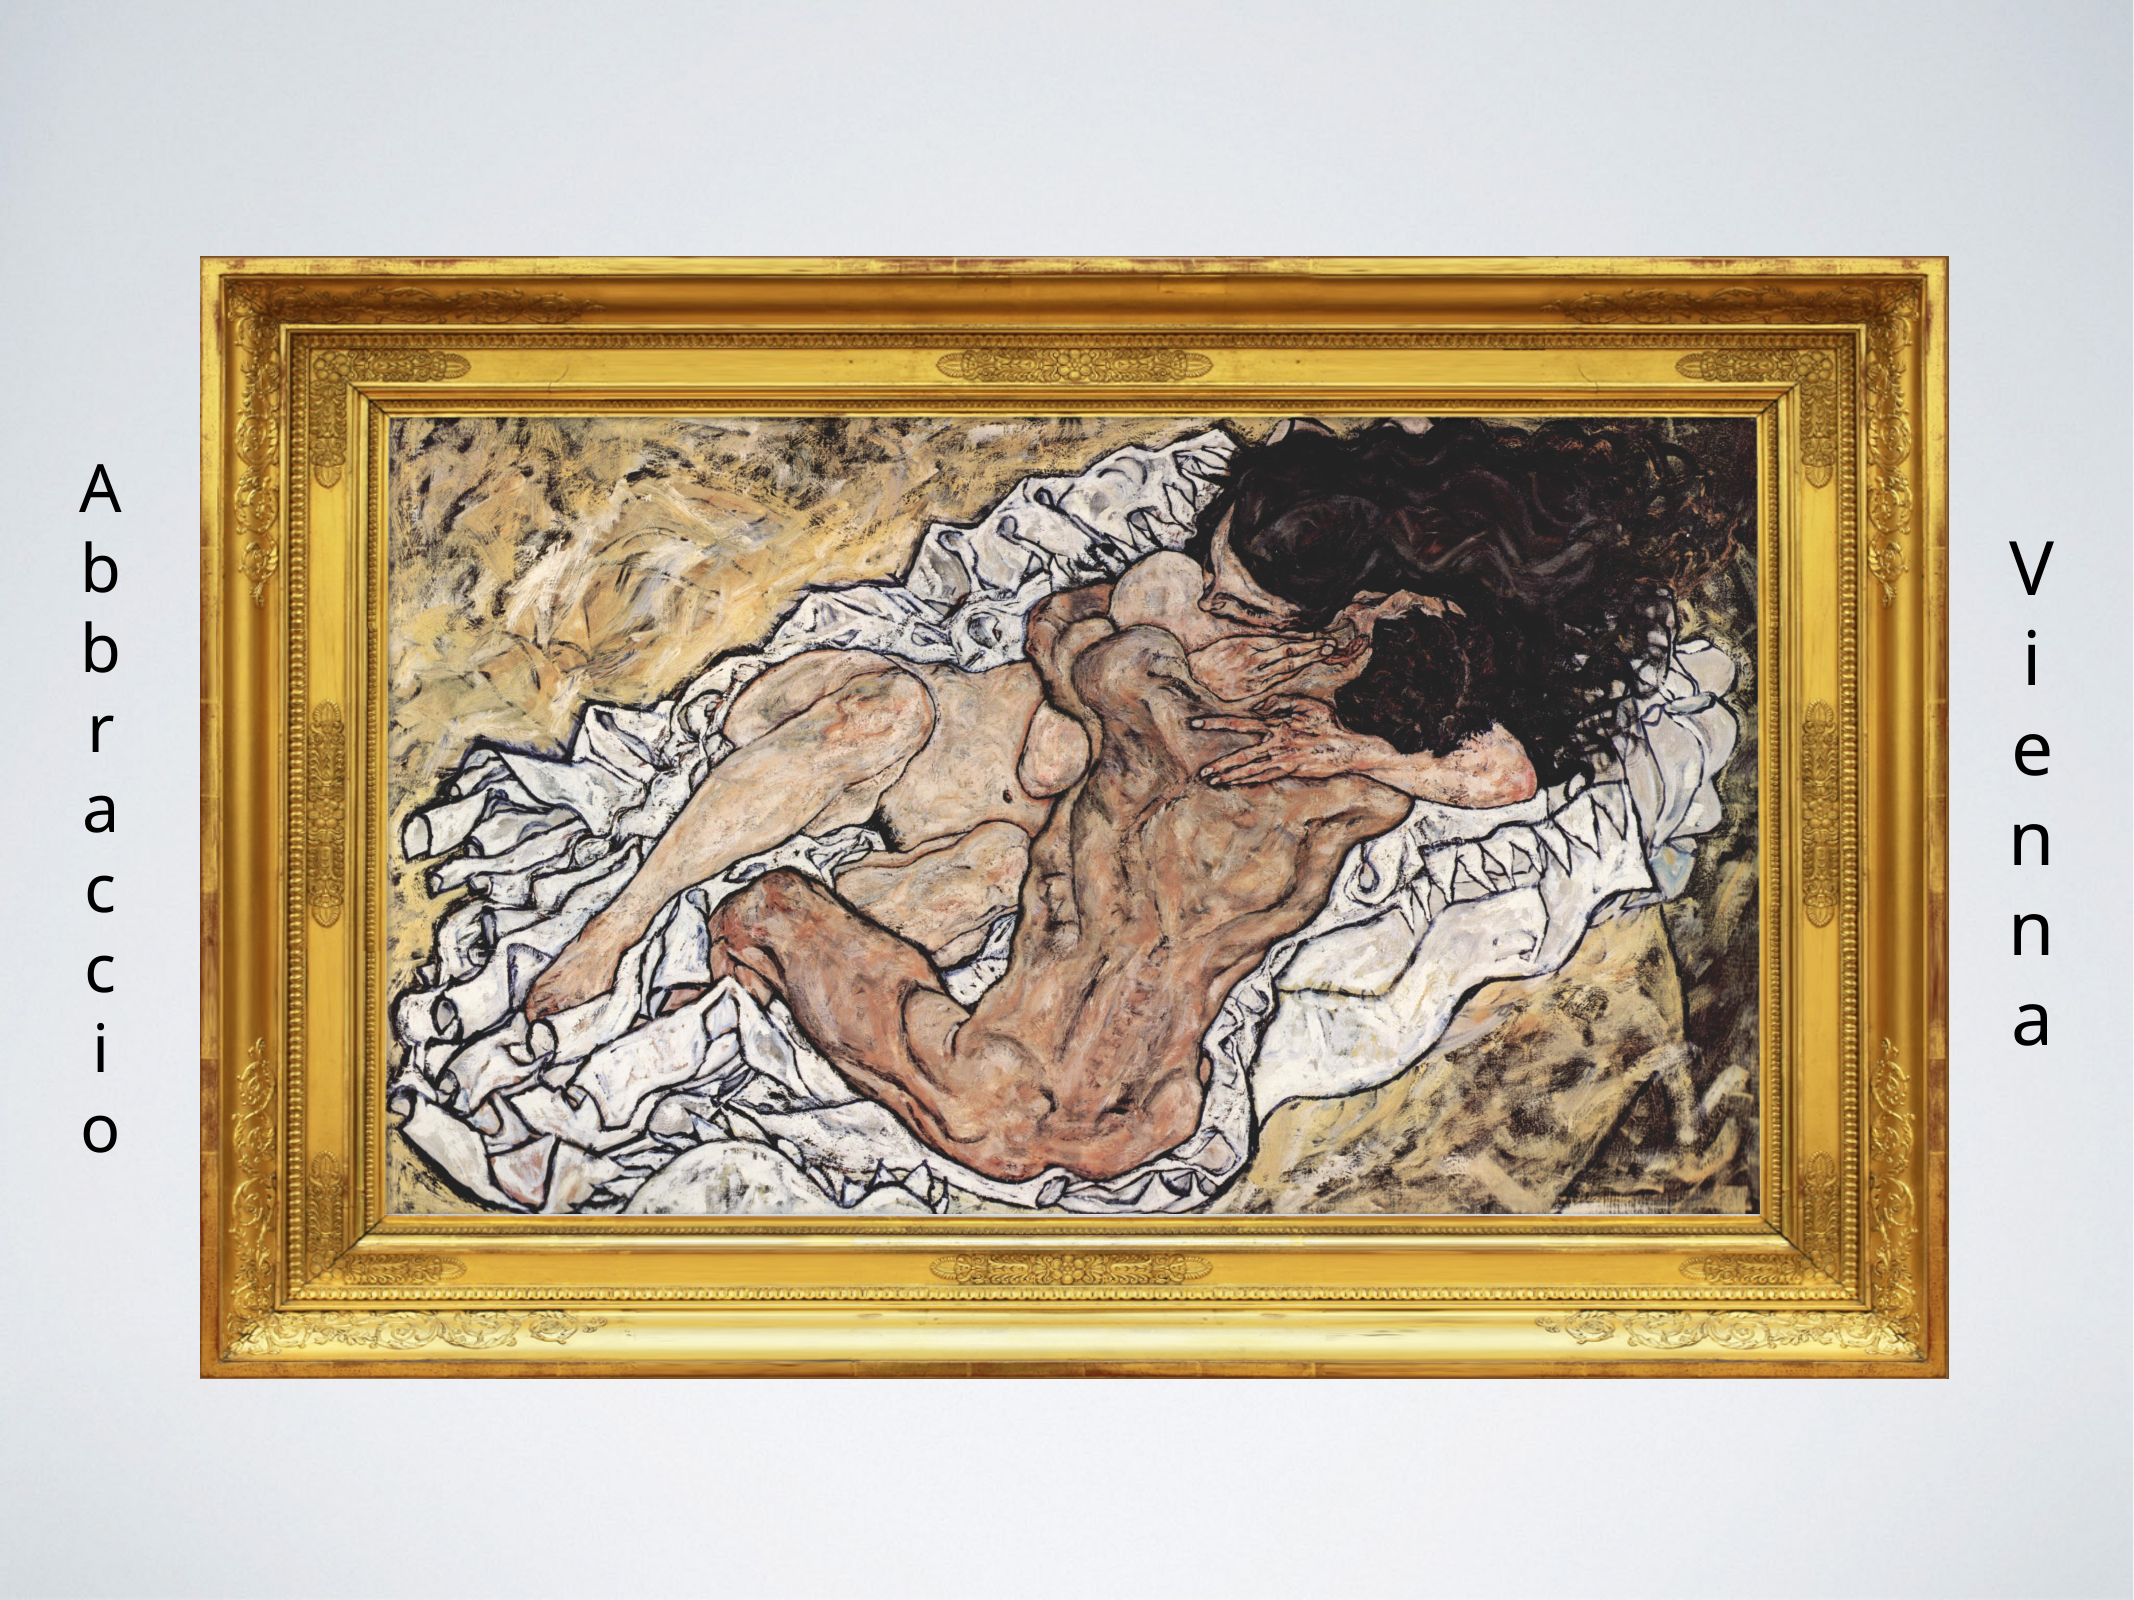

A
b
b
r
a
c
c
i
o
V
i
e
n
n
a